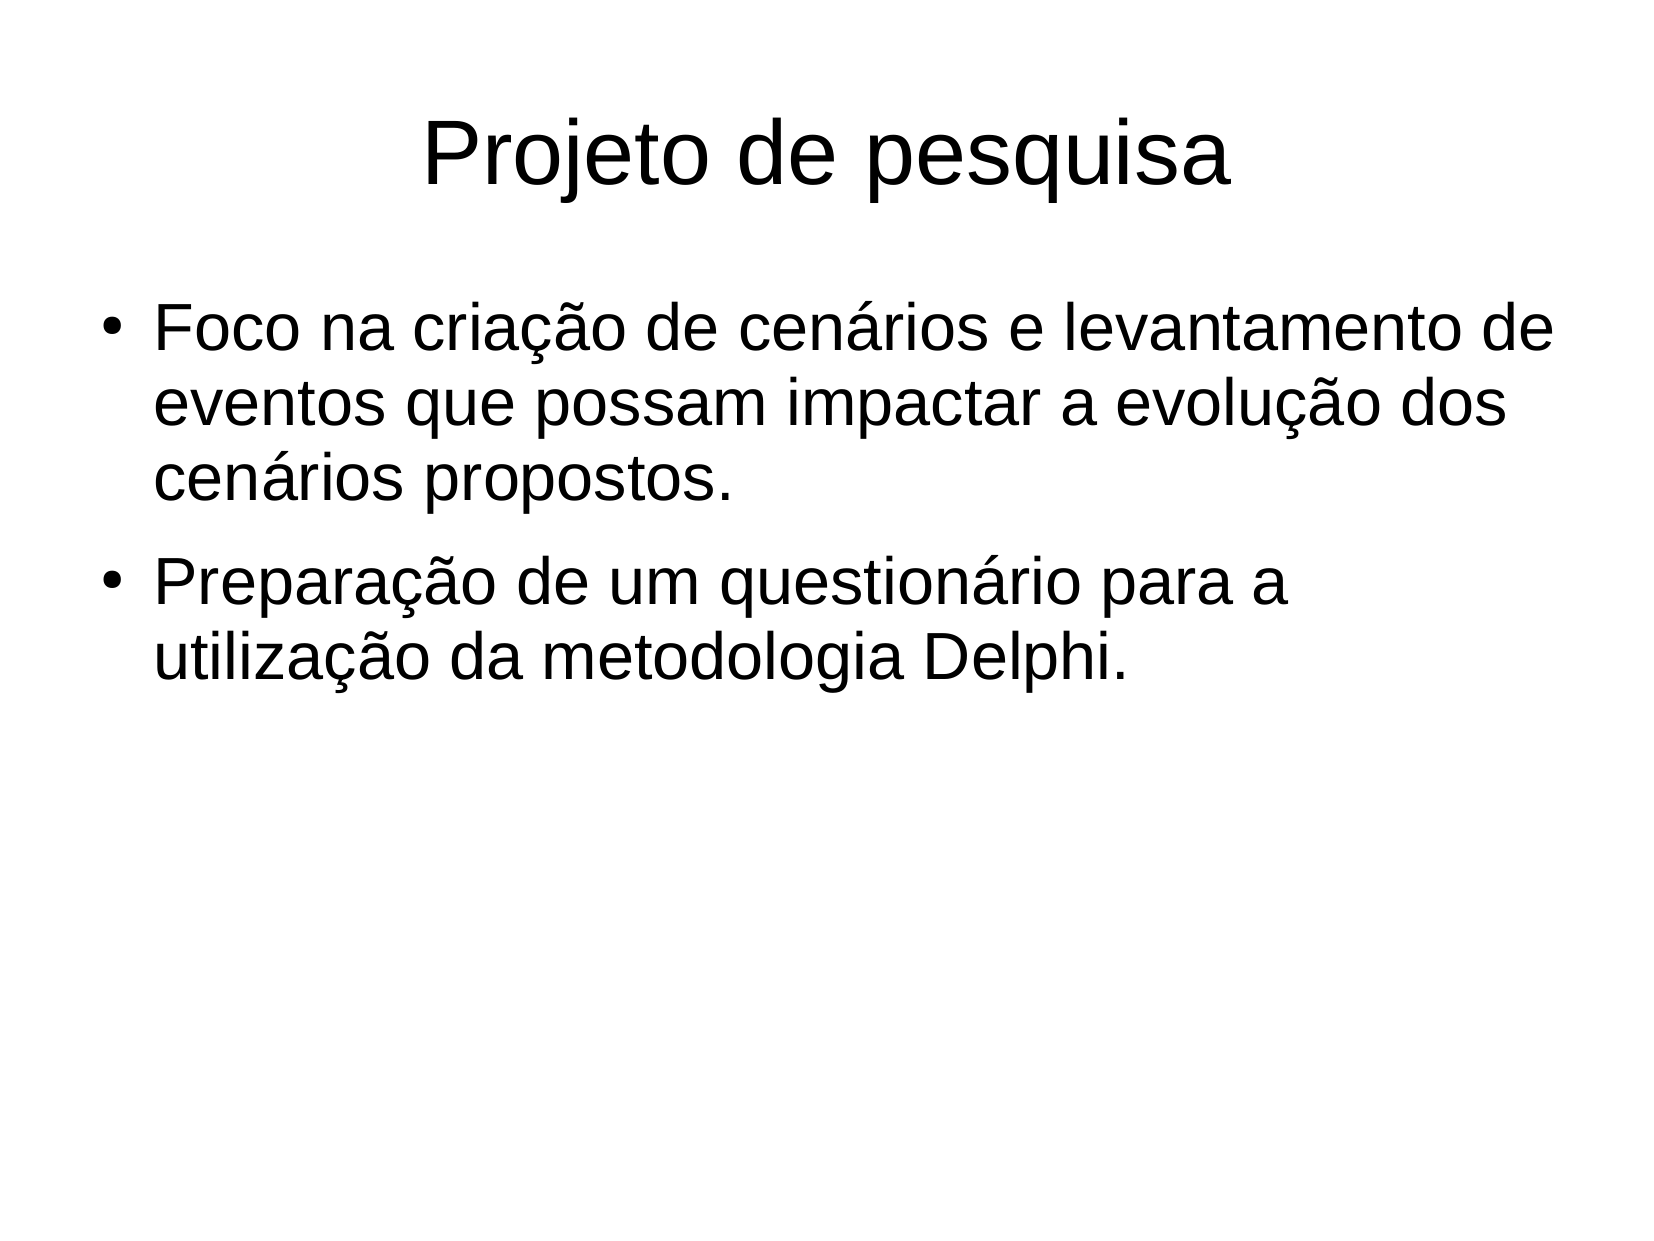

# Projeto de pesquisa
Foco na criação de cenários e levantamento de eventos que possam impactar a evolução dos cenários propostos.
Preparação de um questionário para a utilização da metodologia Delphi.